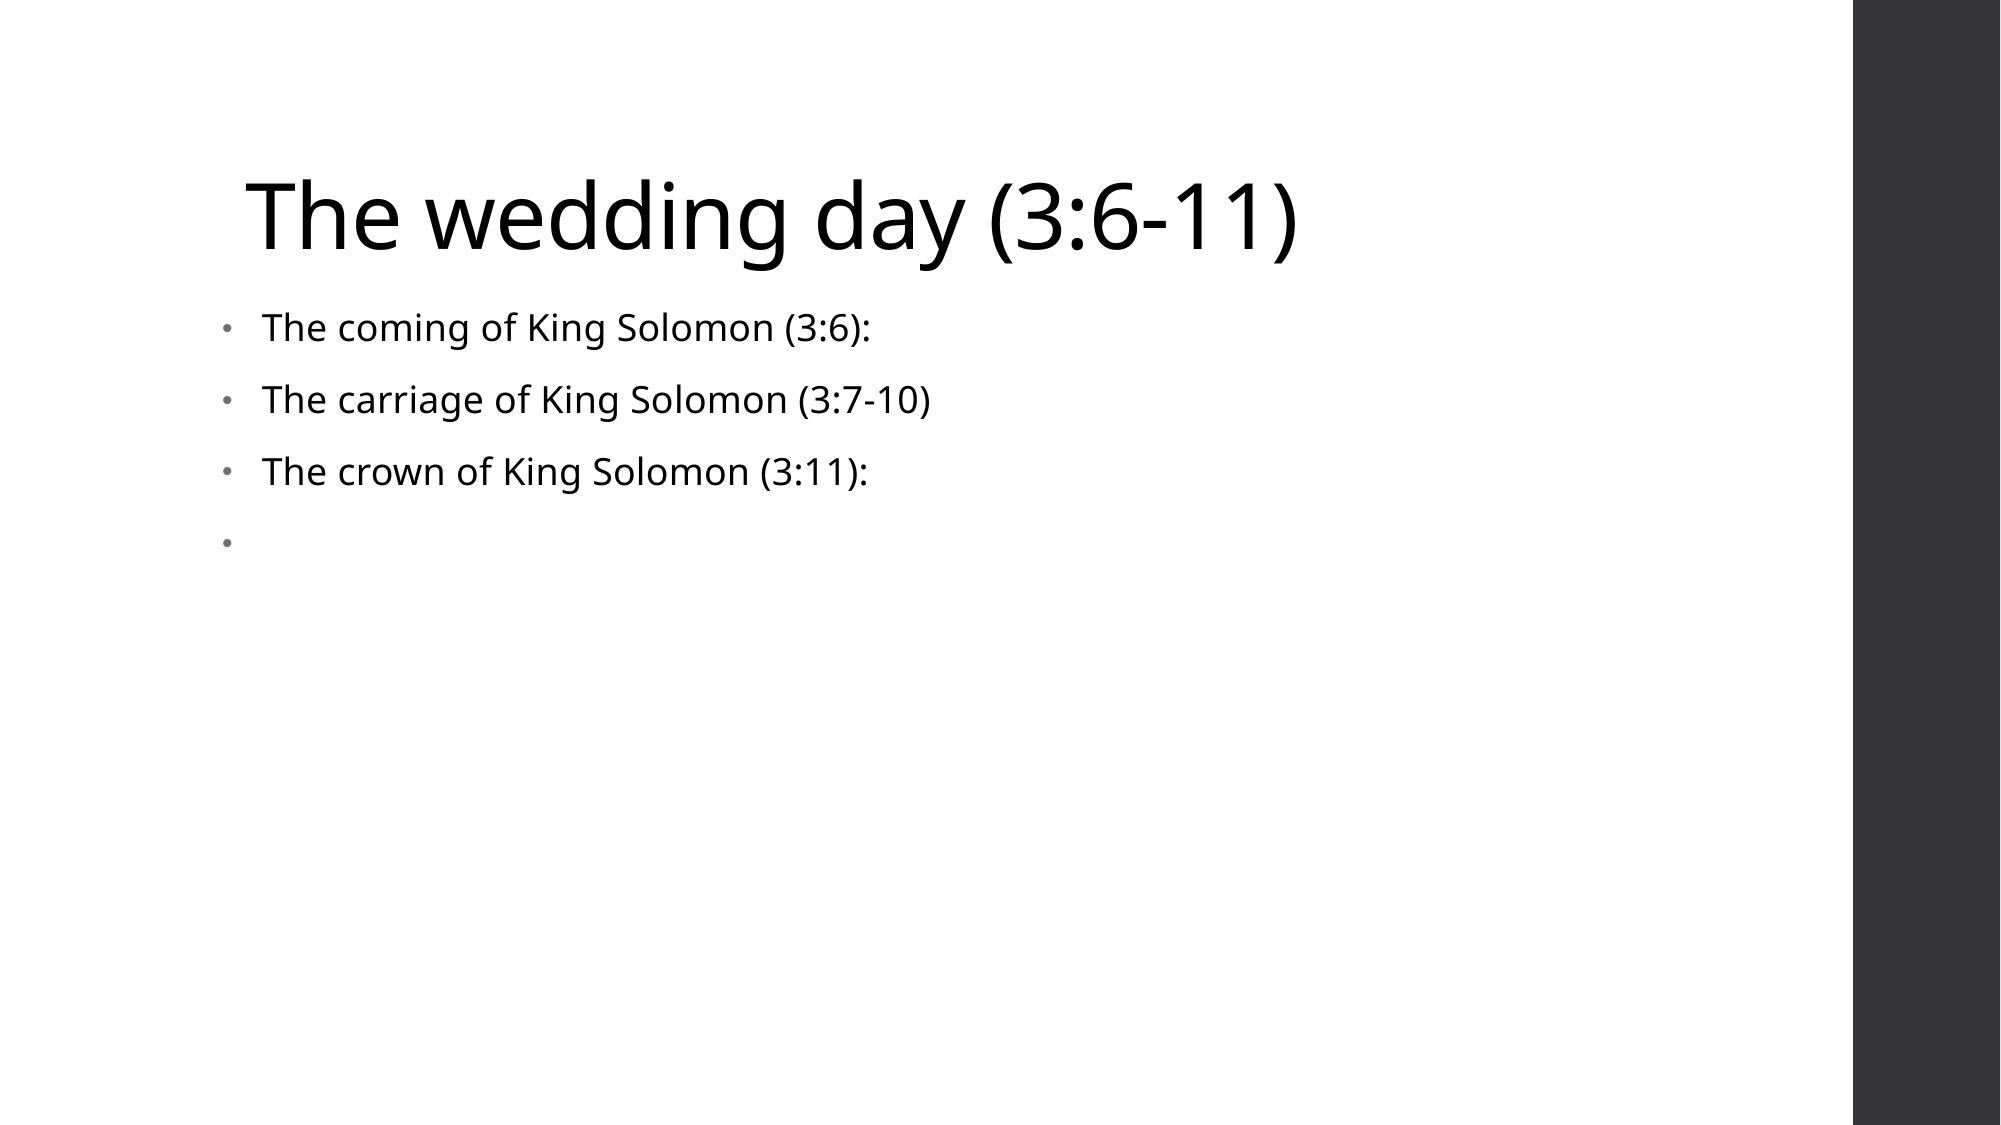

# The wedding day (3:6-11)
 The coming of King Solomon (3:6):
 The carriage of King Solomon (3:7-10)
 The crown of King Solomon (3:11):